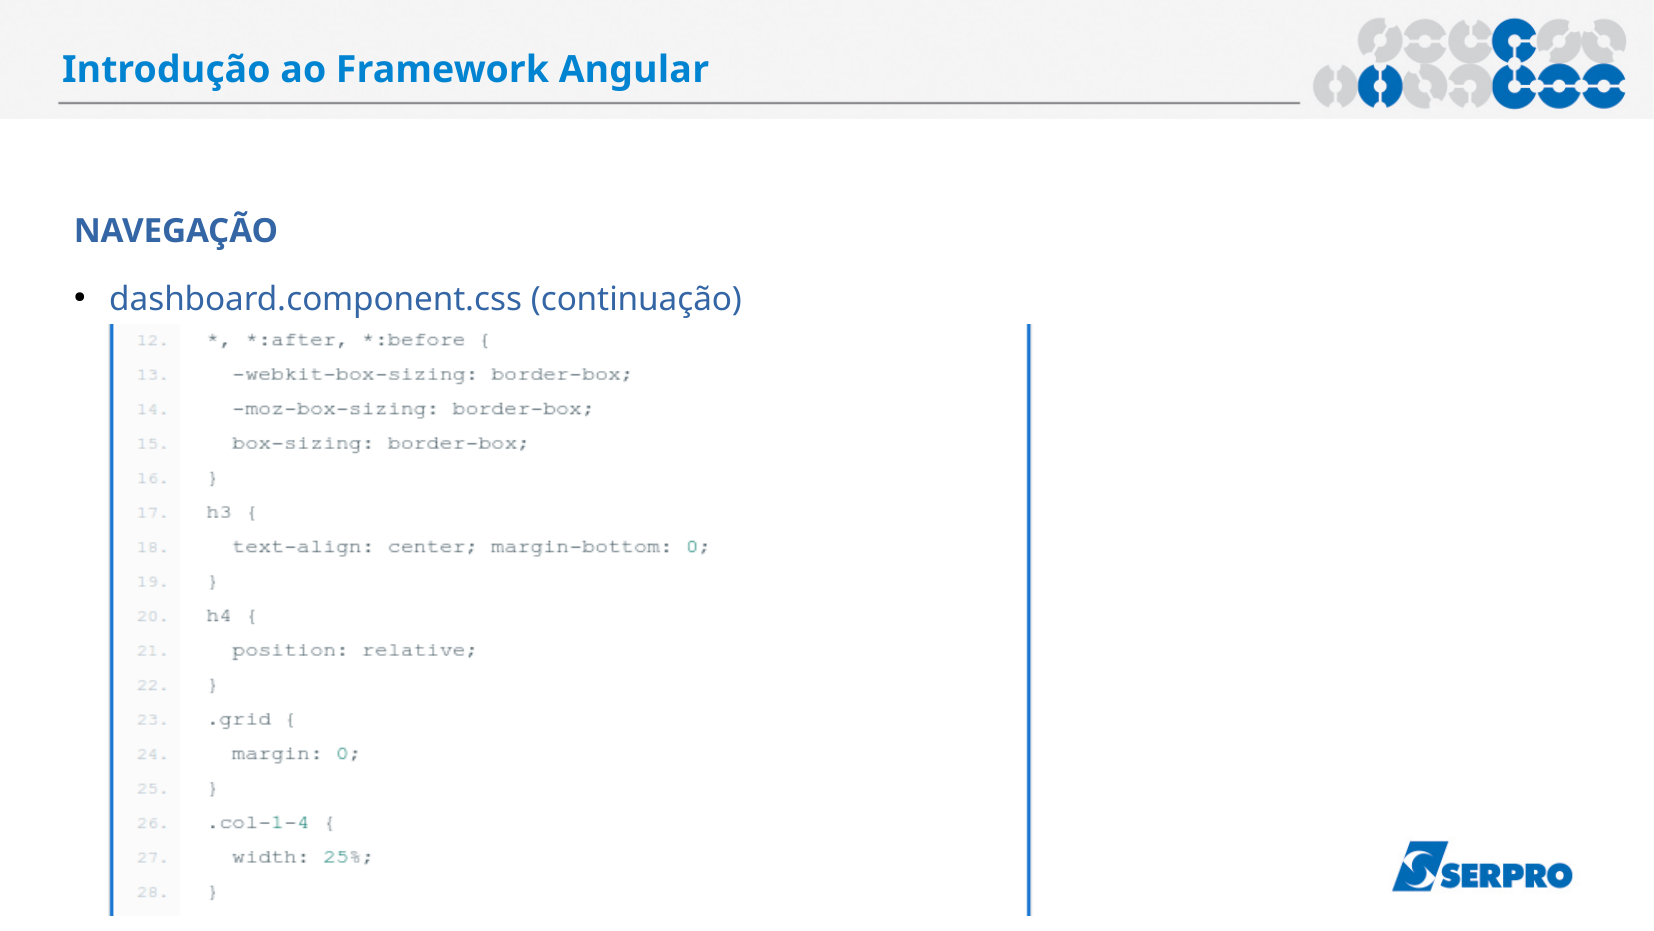

Introdução ao Framework Angular
NAVEGAÇÃO
dashboard.component.css (continuação)